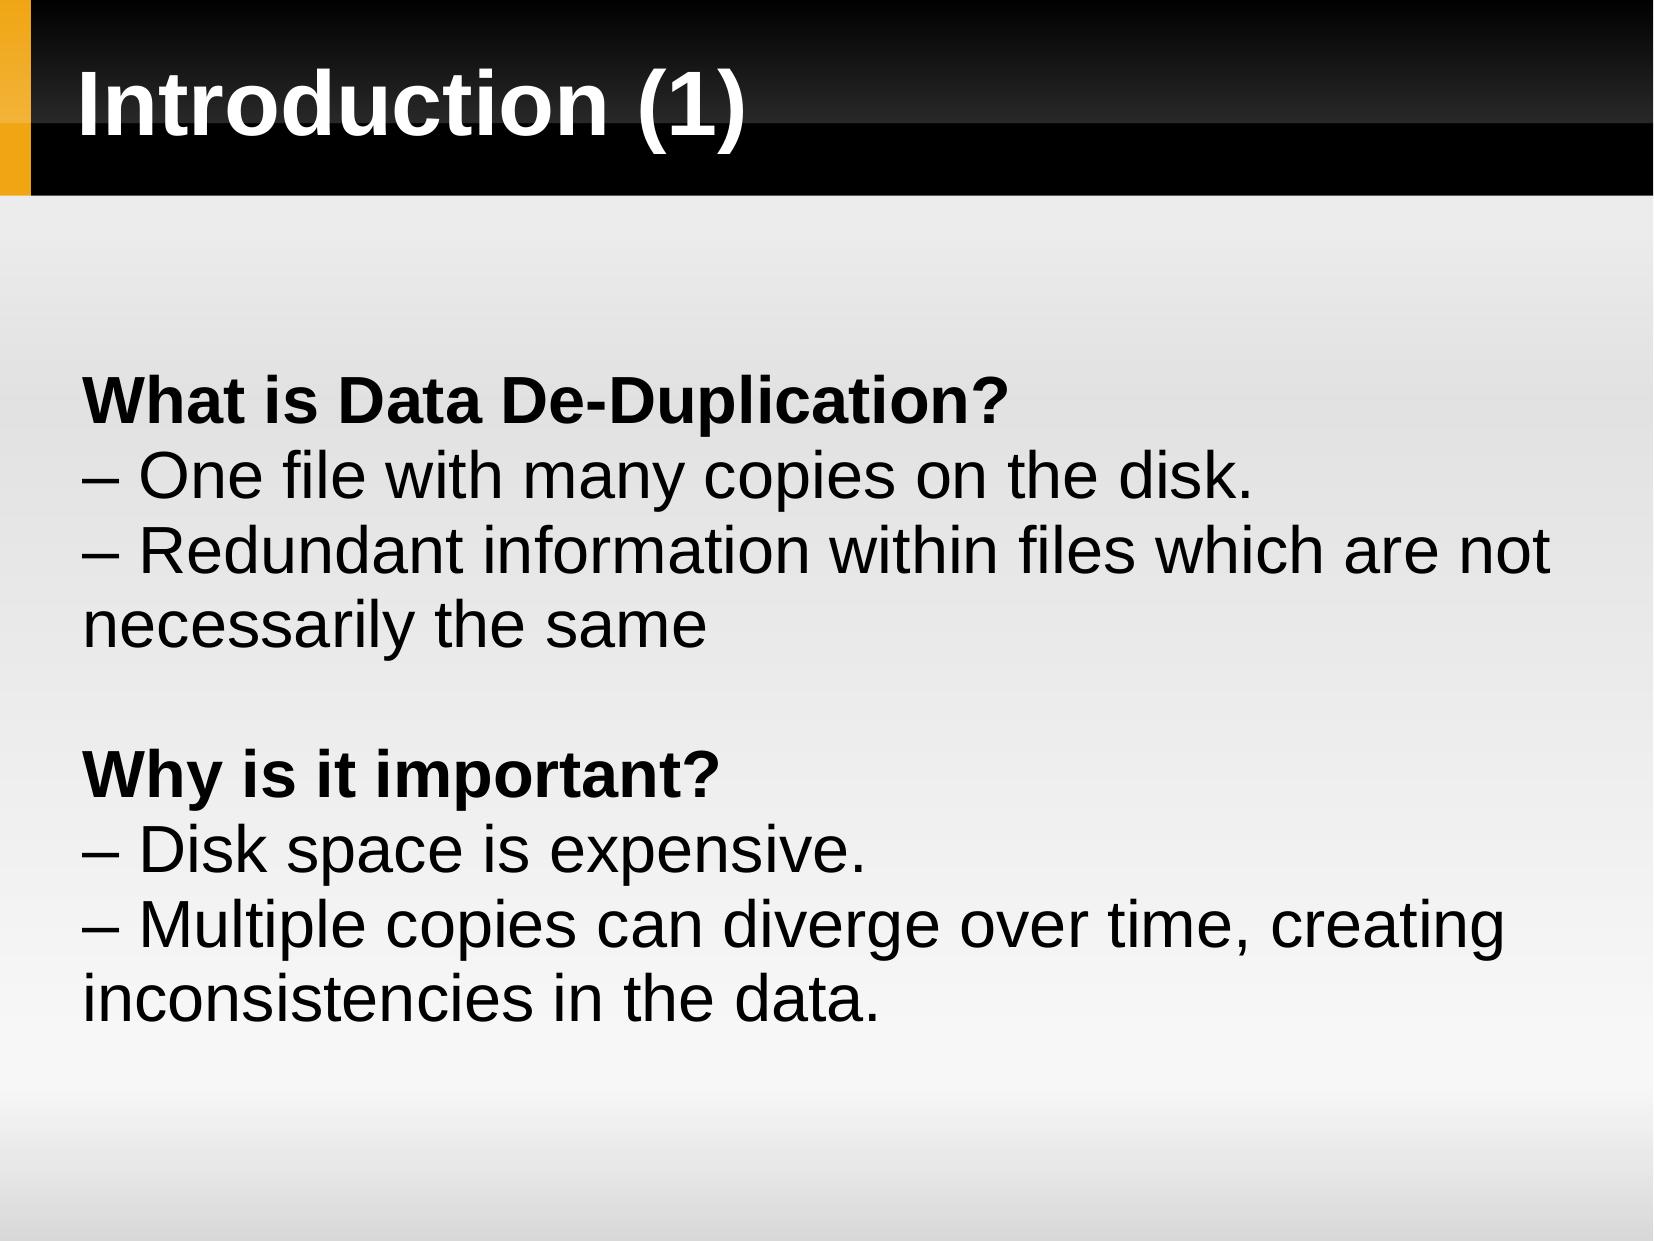

# Introduction (1)
What is Data De-Duplication?
– One file with many copies on the disk.
– Redundant information within files which are not necessarily the same
Why is it important?
– Disk space is expensive.
– Multiple copies can diverge over time, creating inconsistencies in the data.